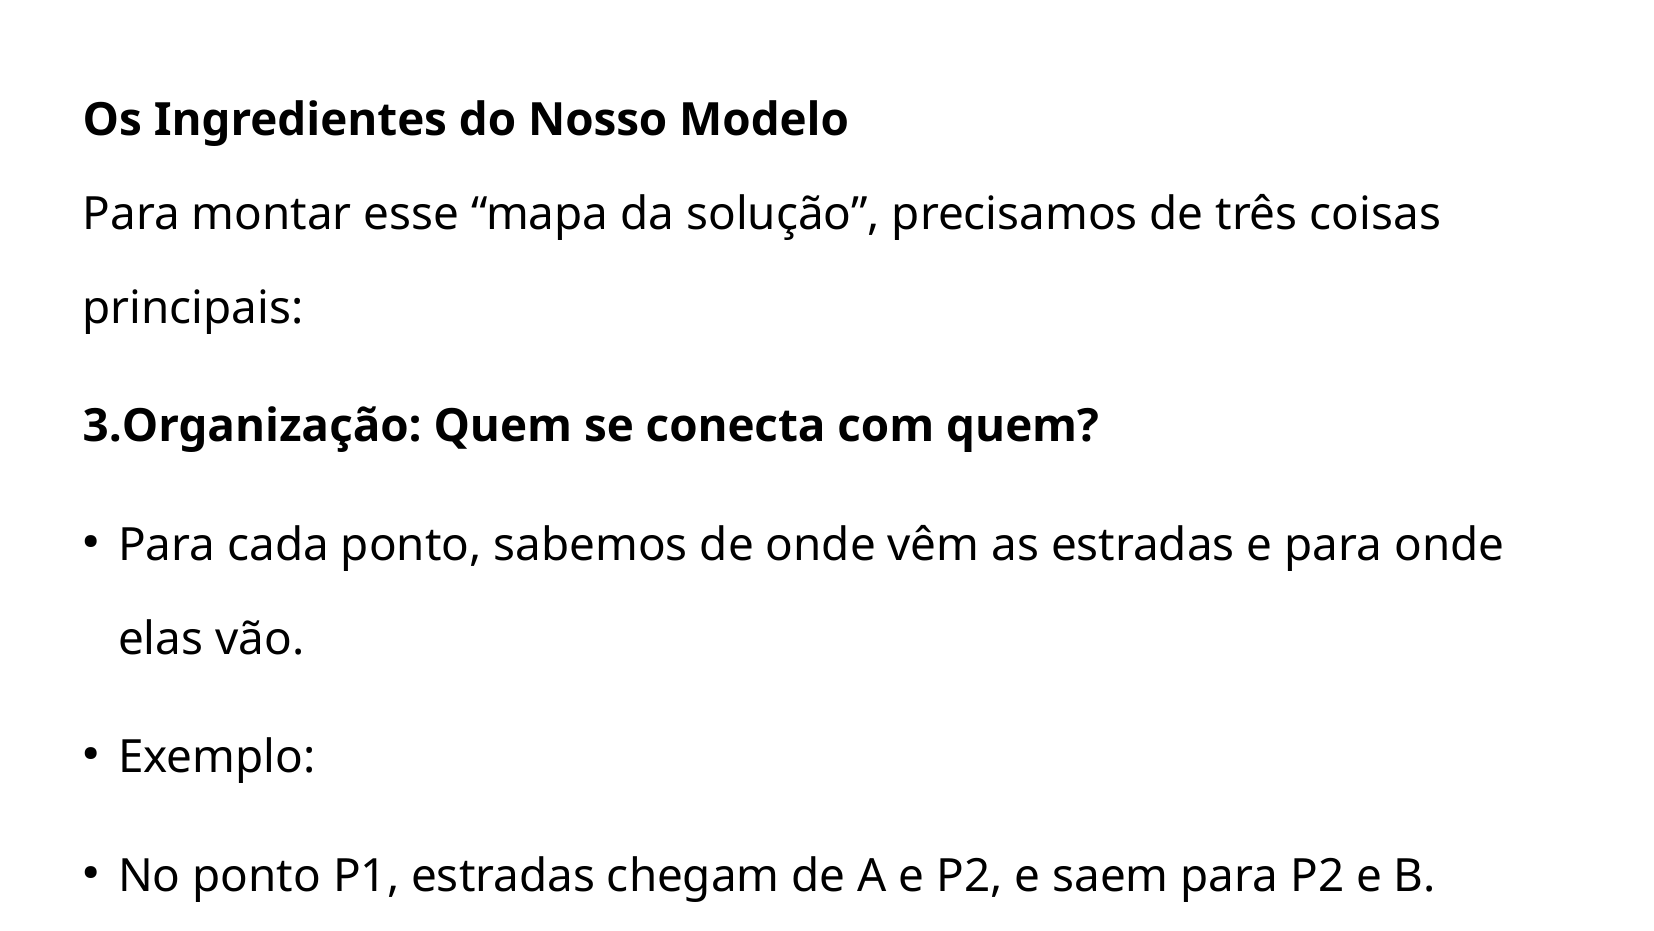

# Os Ingredientes do Nosso Modelo
Para montar esse “mapa da solução”, precisamos de três coisas principais:
Organização: Quem se conecta com quem?
Para cada ponto, sabemos de onde vêm as estradas e para onde elas vão.
Exemplo:
No ponto P1, estradas chegam de A e P2, e saem para P2 e B.
No ponto B, estradas chegam de P1 e P3.